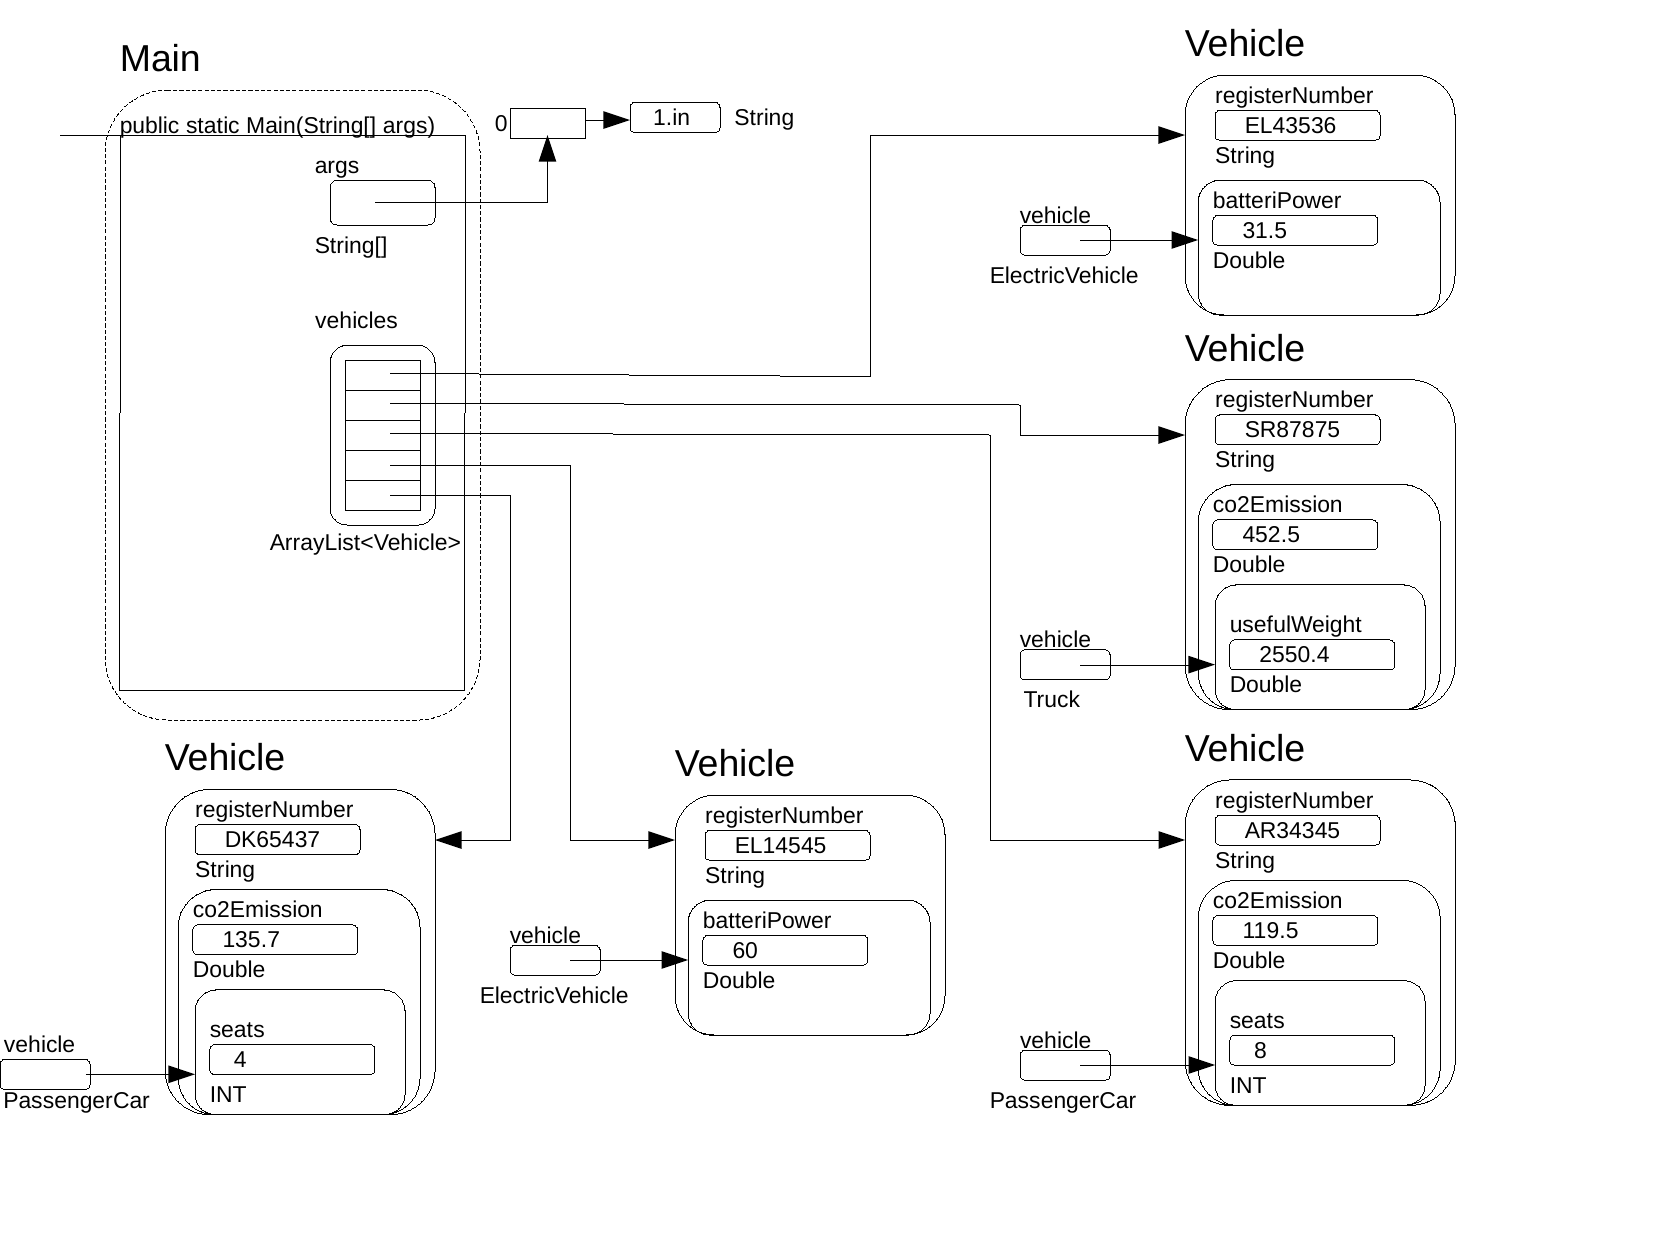

Vehicle
Main
registerNumber
1.in
String
0
public static Main(String[] args)
EL43536
String
args
batteriPower
vehicle
31.5
String[]
Double
ElectricVehicle
vehicles
Vehicle
registerNumber
SR87875
String
co2Emission
452.5
ArrayList<Vehicle>
Double
usefulWeight
vehicle
2550.4
Double
Truck
Vehicle
Vehicle
Vehicle
registerNumber
registerNumber
registerNumber
AR34345
DK65437
EL14545
String
String
String
co2Emission
co2Emission
batteriPower
119.5
vehicle
135.7
60
Double
Double
Double
ElectricVehicle
seats
seats
vehicle
vehicle
8
4
INT
INT
PassengerCar
PassengerCar